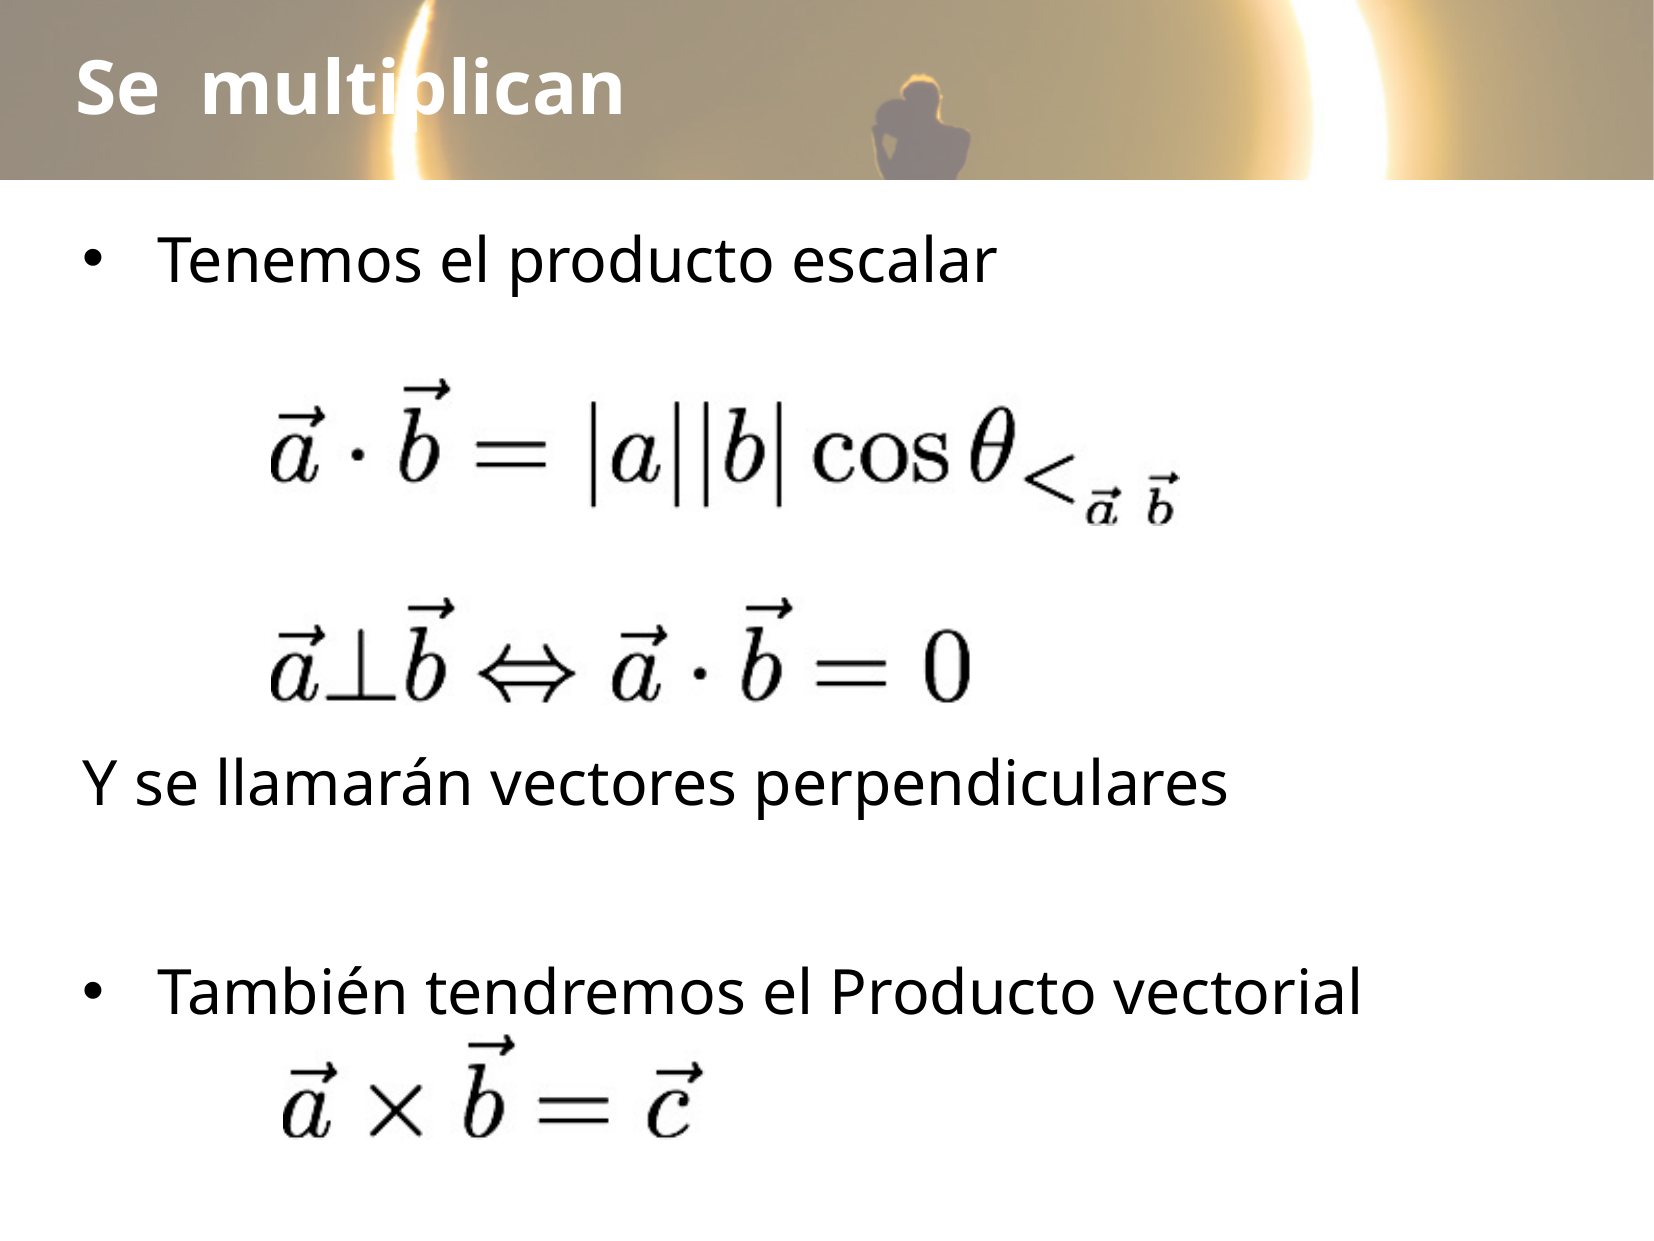

# Se multiplican
Tenemos el producto escalar
Y se llamarán vectores perpendiculares
También tendremos el Producto vectorial